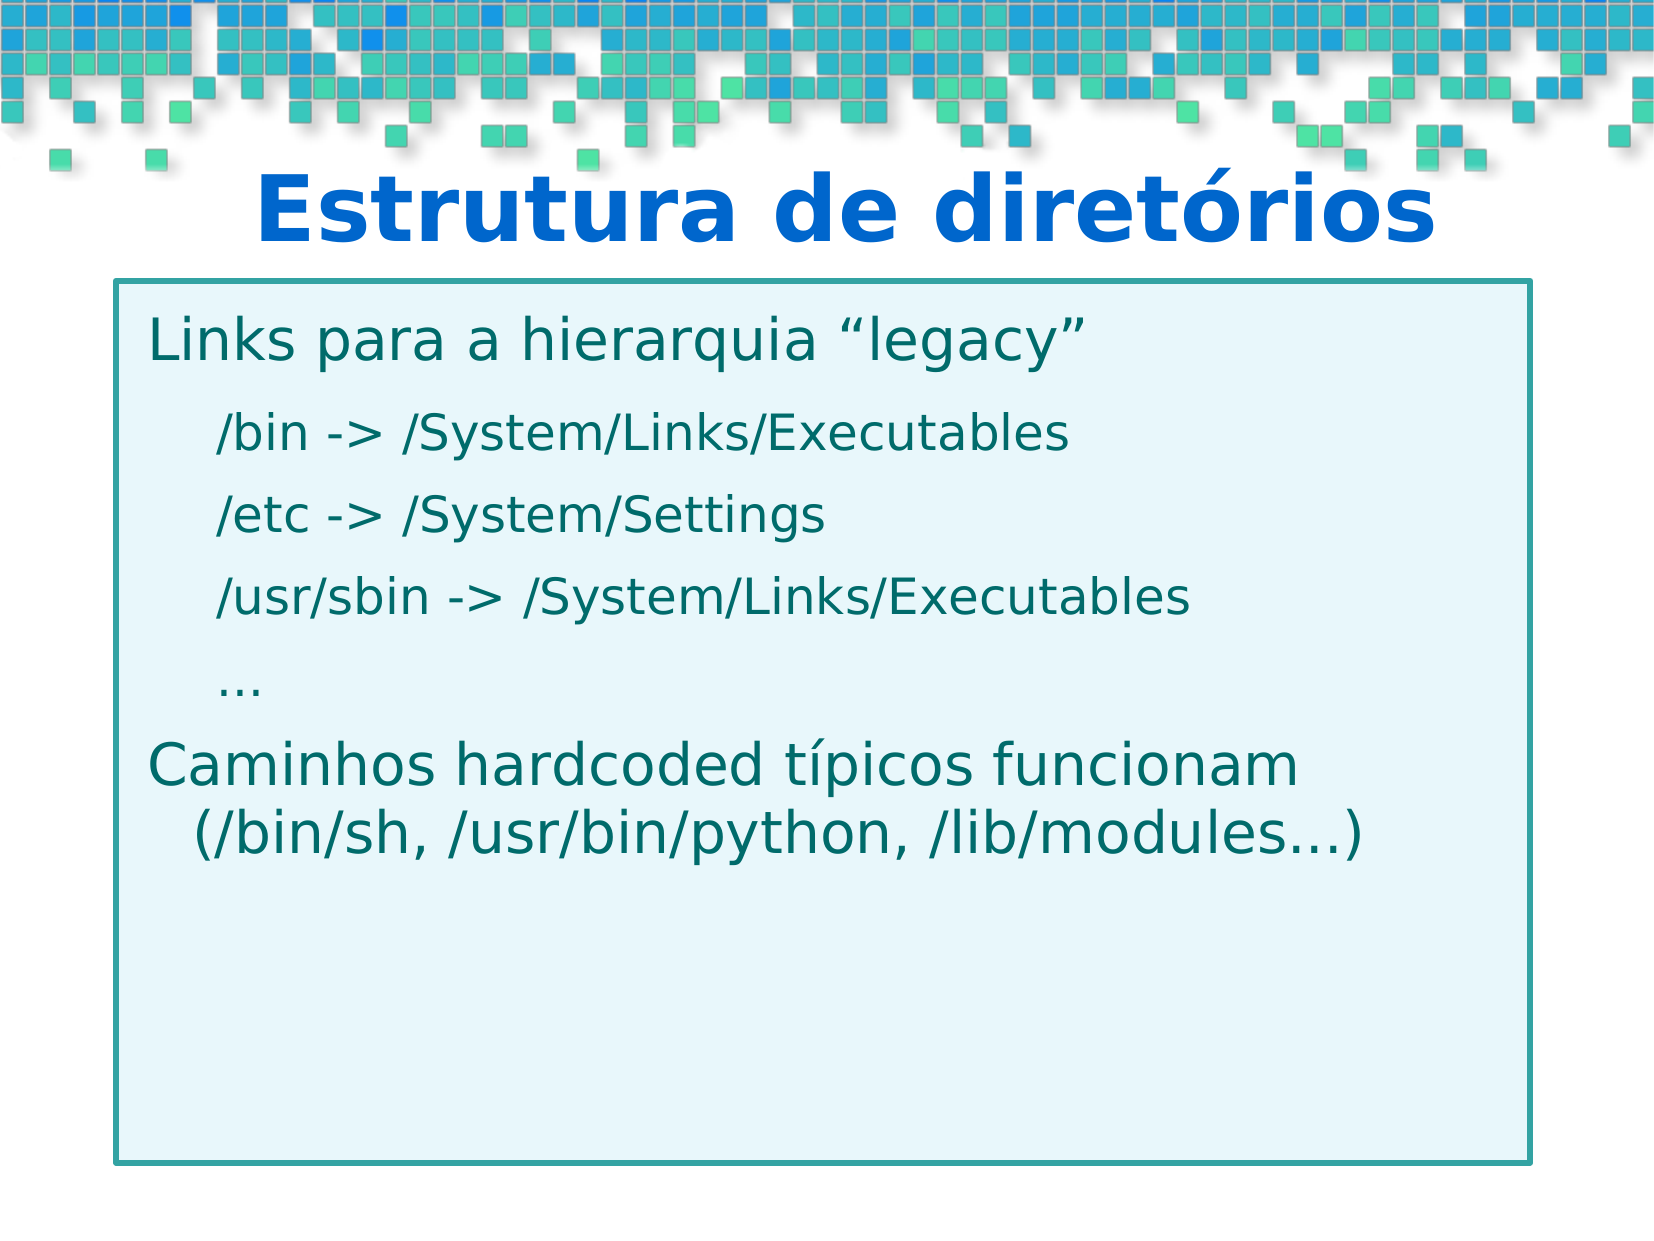

# Estrutura de diretórios
Links para a hierarquia “legacy”
/bin -> /System/Links/Executables
/etc -> /System/Settings
/usr/sbin -> /System/Links/Executables
...
Caminhos hardcoded típicos funcionam (/bin/sh, /usr/bin/python, /lib/modules...)